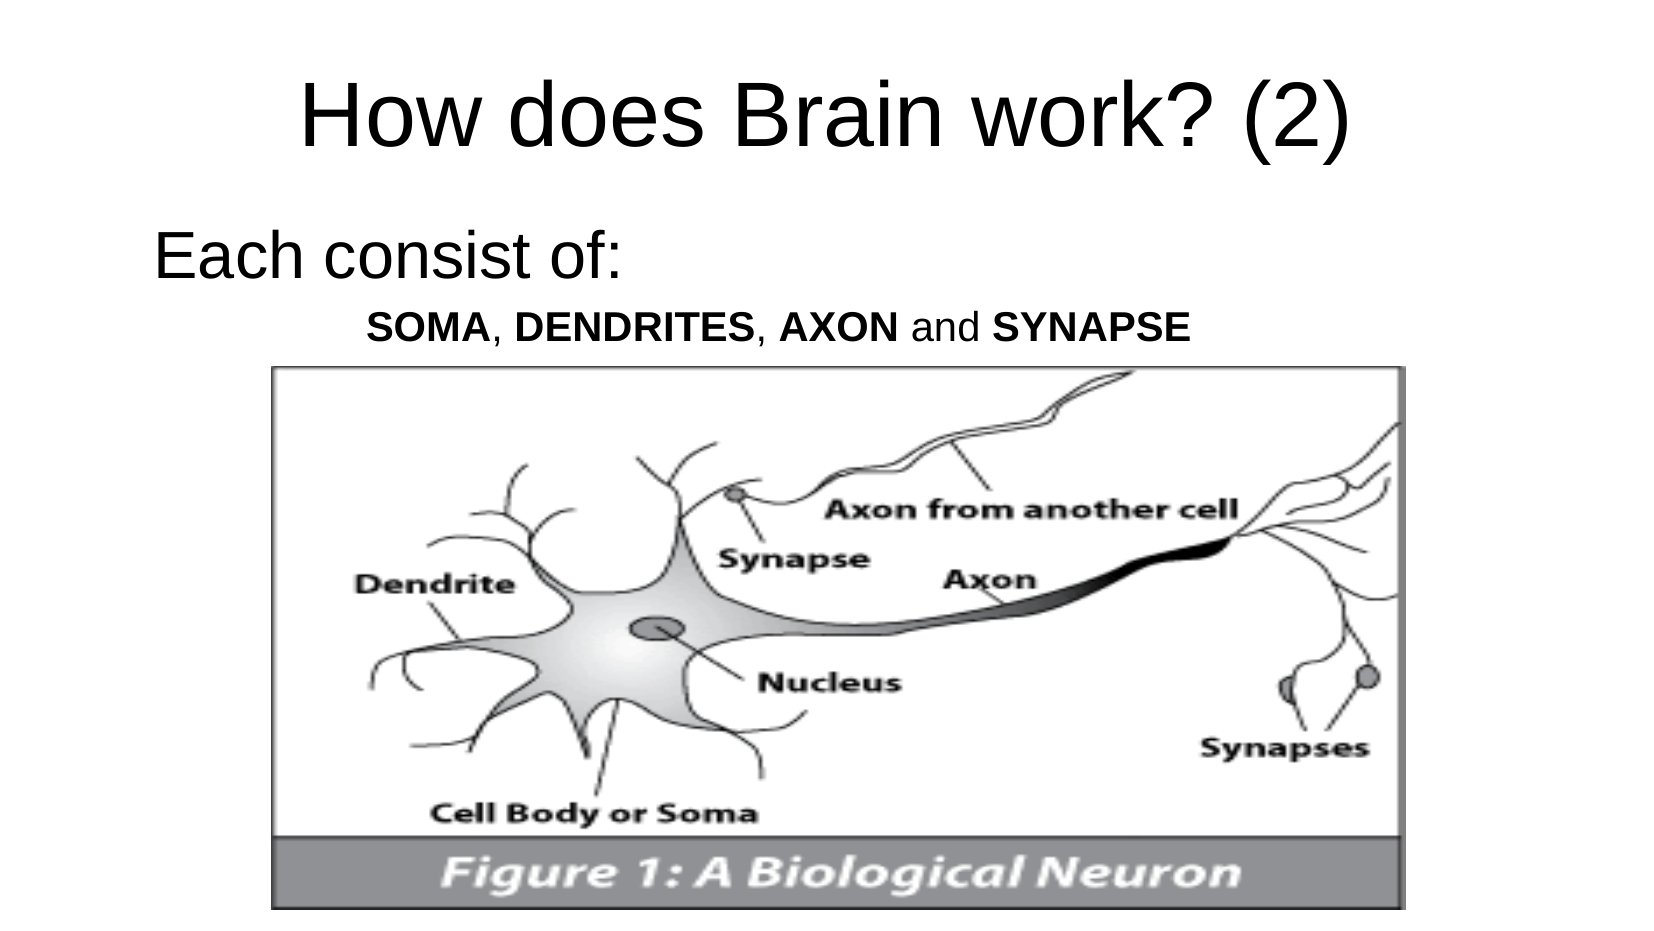

# How does Brain work? (2)
Each consist of:
SOMA, DENDRITES, AXON and SYNAPSE